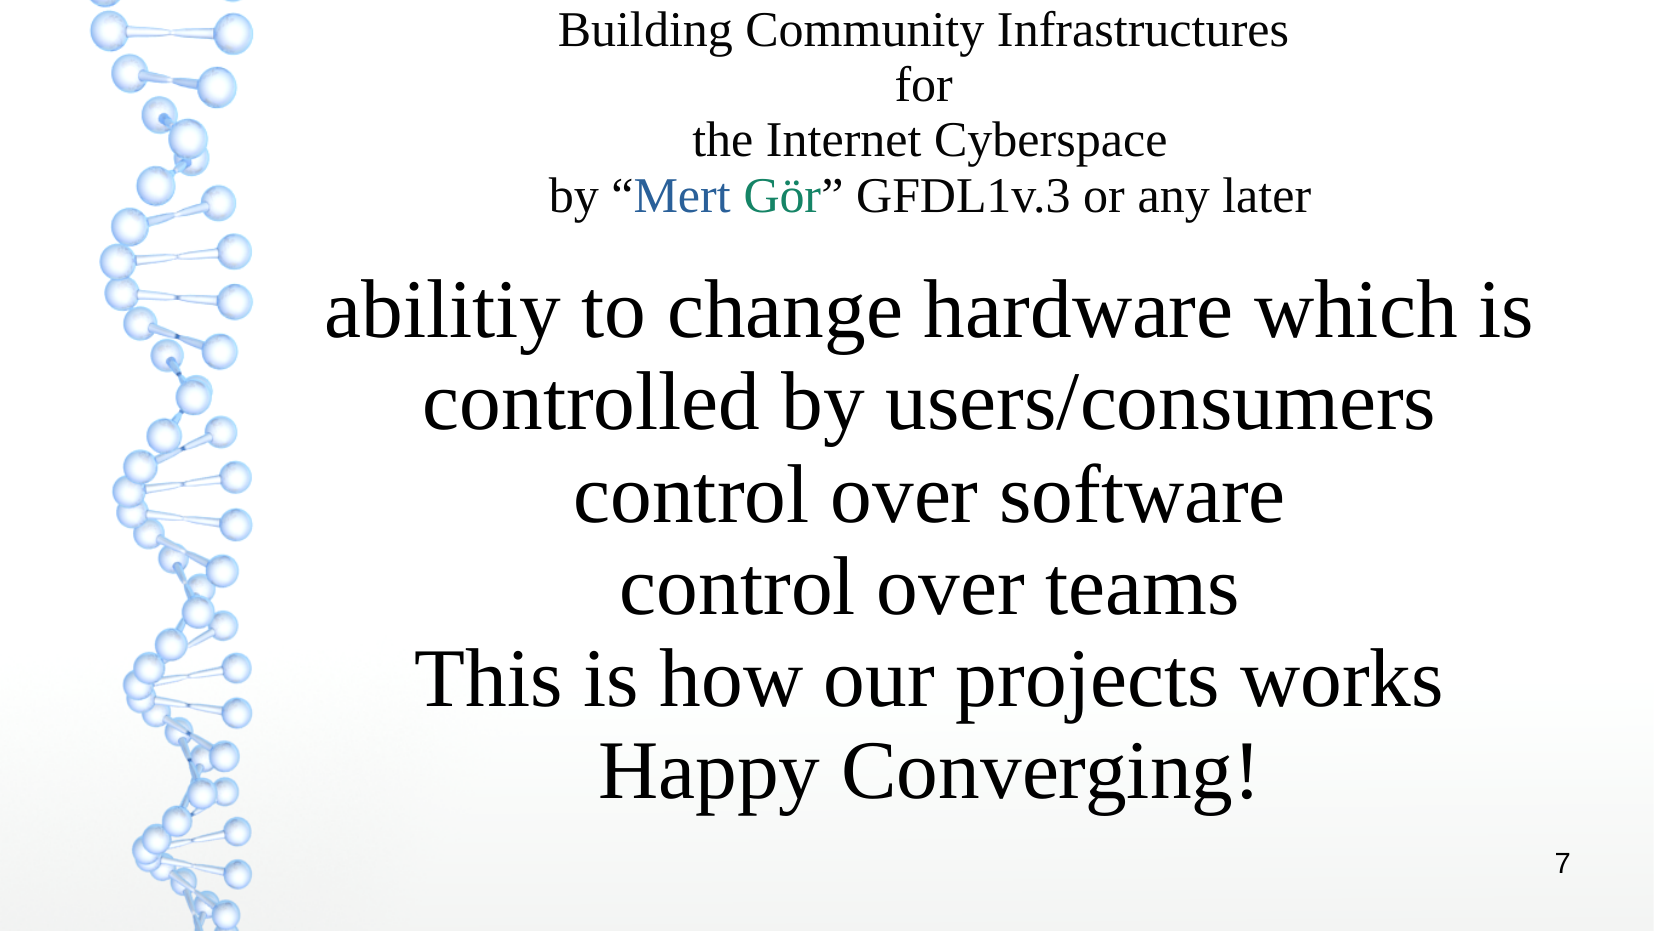

# Building Community Infrastructures for the Internet Cyberspace by “Mert Gör” GFDL1v.3 or any later
abilitiy to change hardware which is controlled by users/consumers
control over software
control over teams
This is how our projects works
Happy Converging!
7